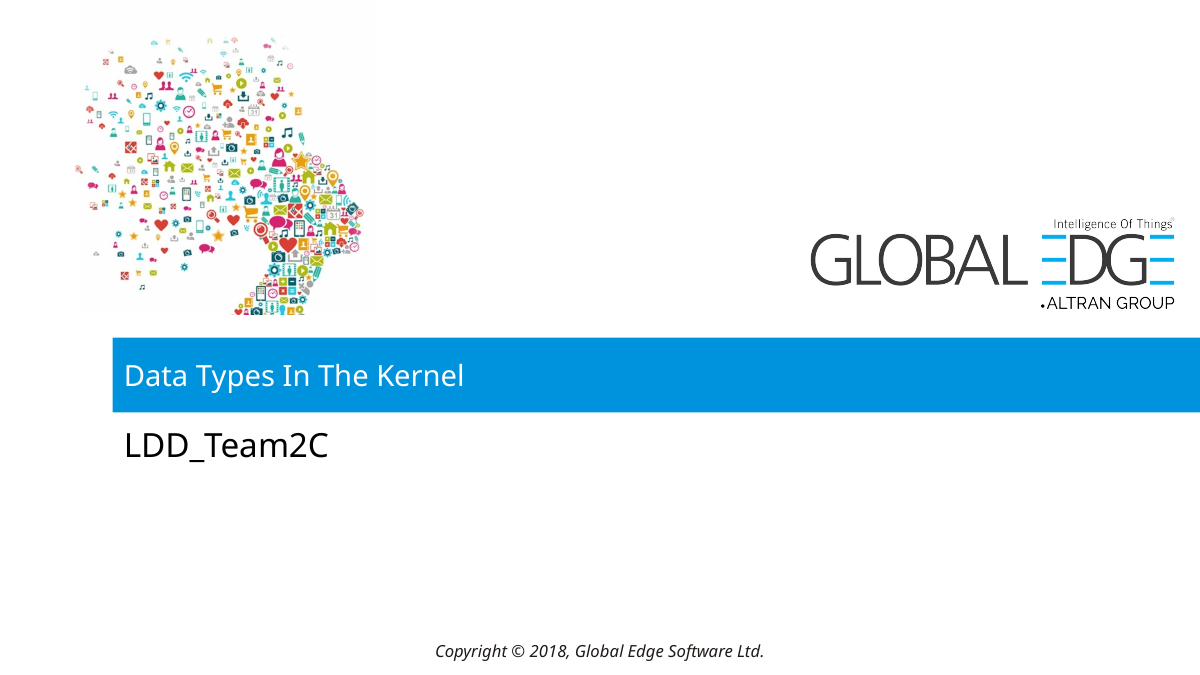

# Data Types In The Kernel
LDD_Team2C